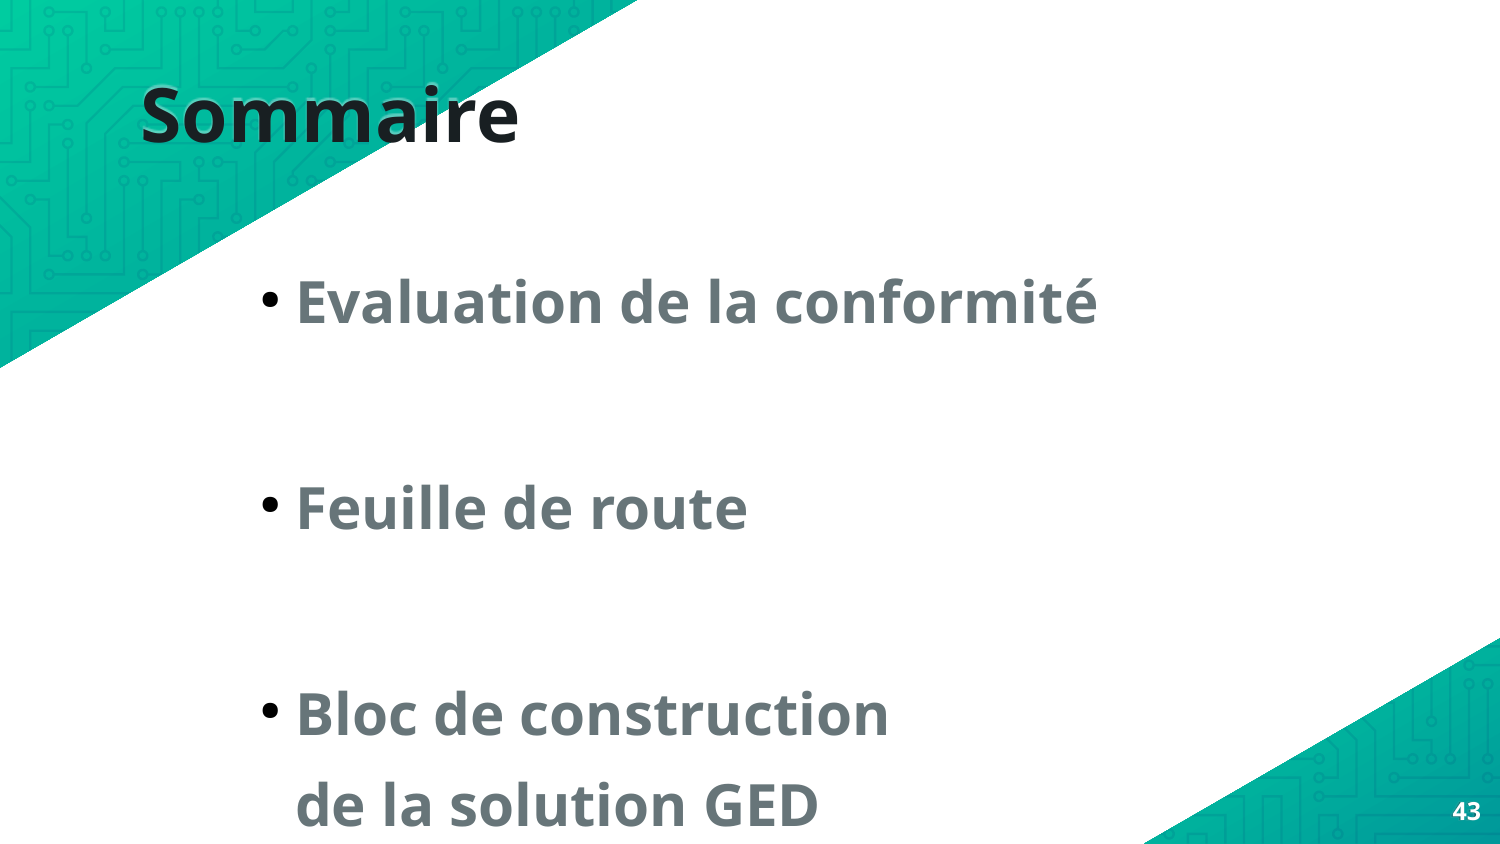

Sommaire
# Evaluation de la conformité
Feuille de route
Bloc de construction
de la solution GED